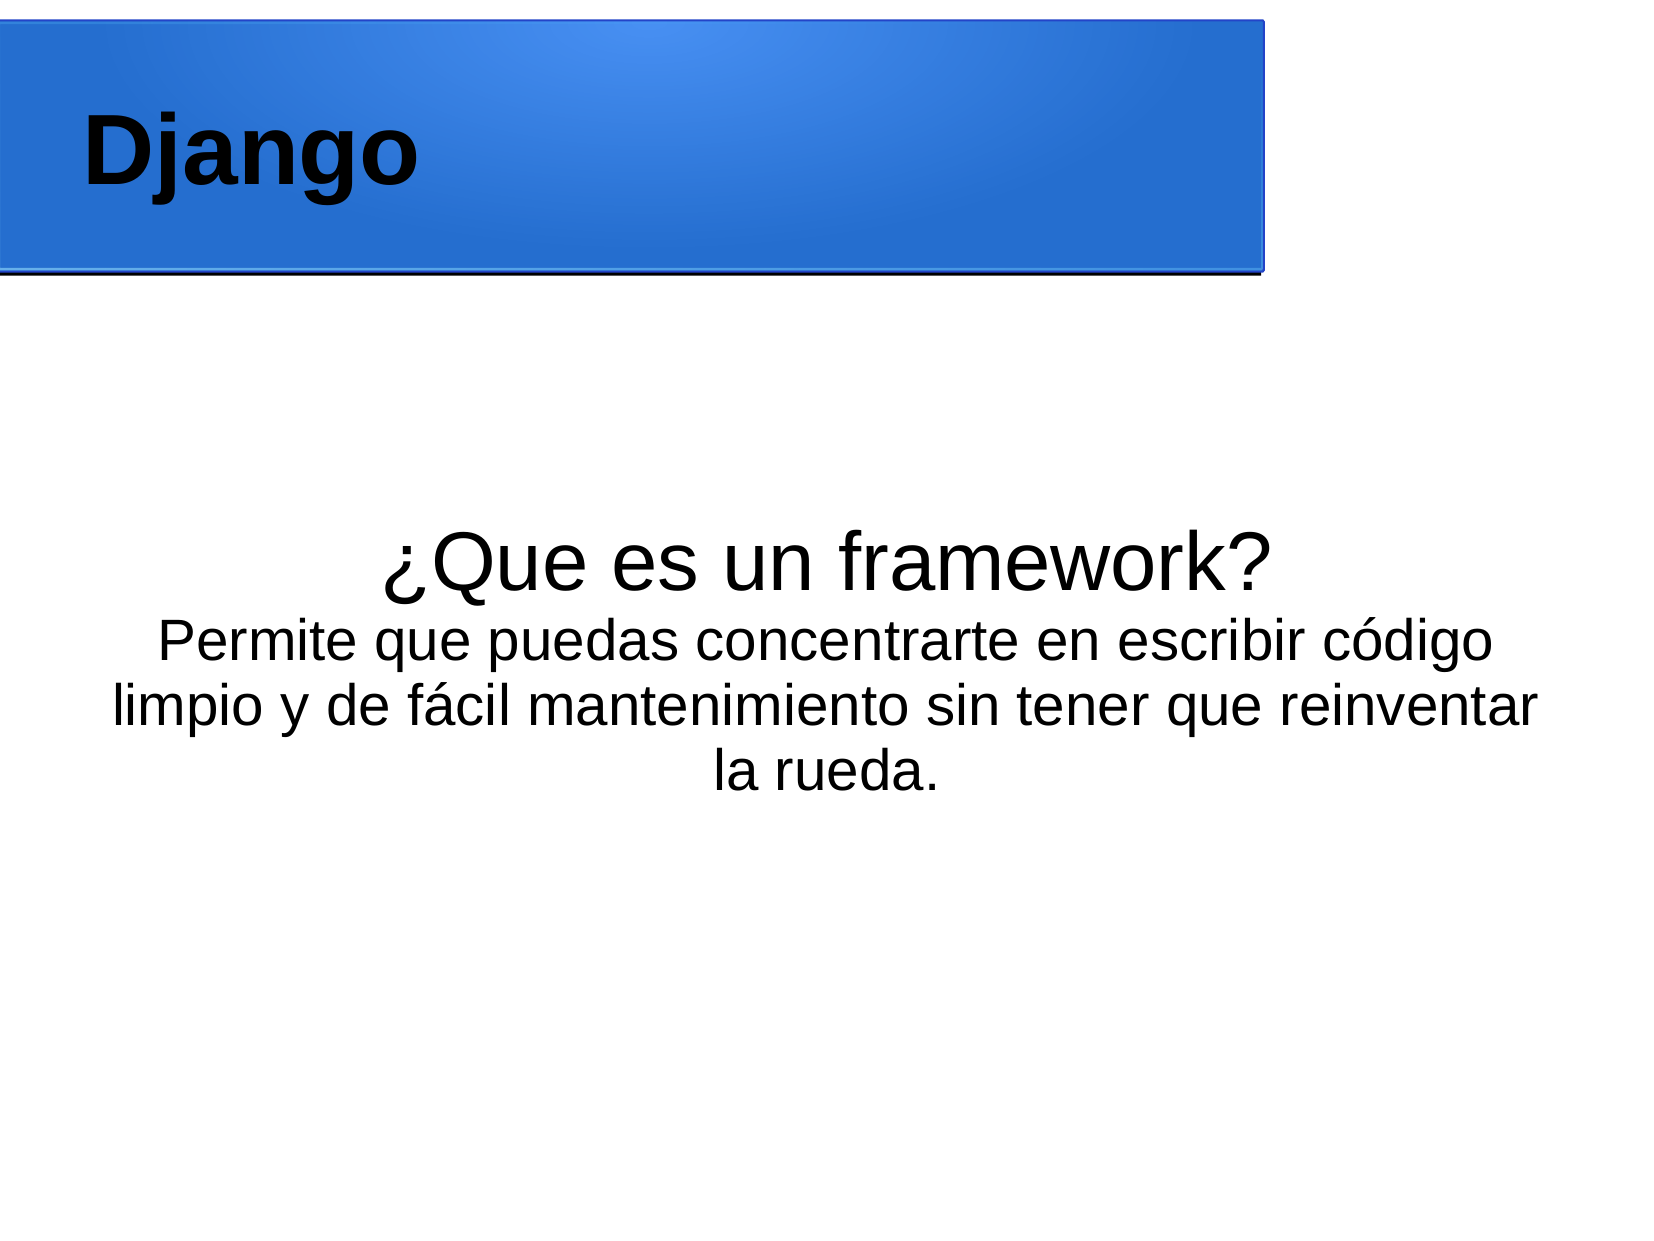

# Django
¿Que es un framework?
Permite que puedas concentrarte en escribir código limpio y de fácil mantenimiento sin tener que reinventar la rueda.